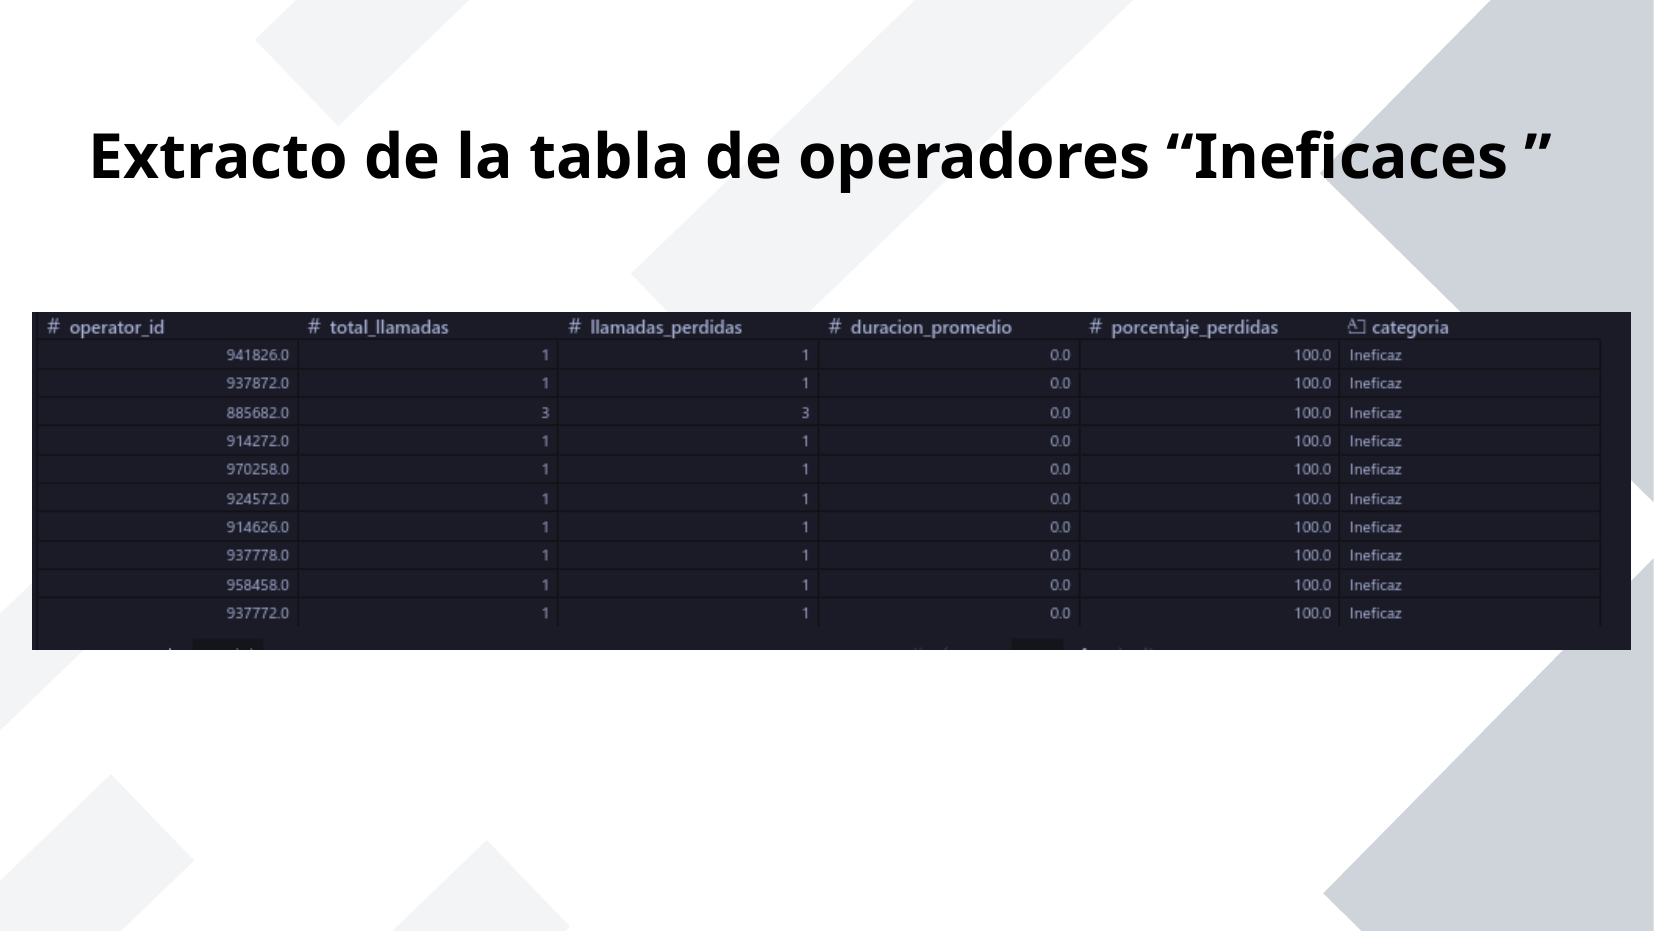

# Extracto de la tabla de operadores “Ineficaces ”